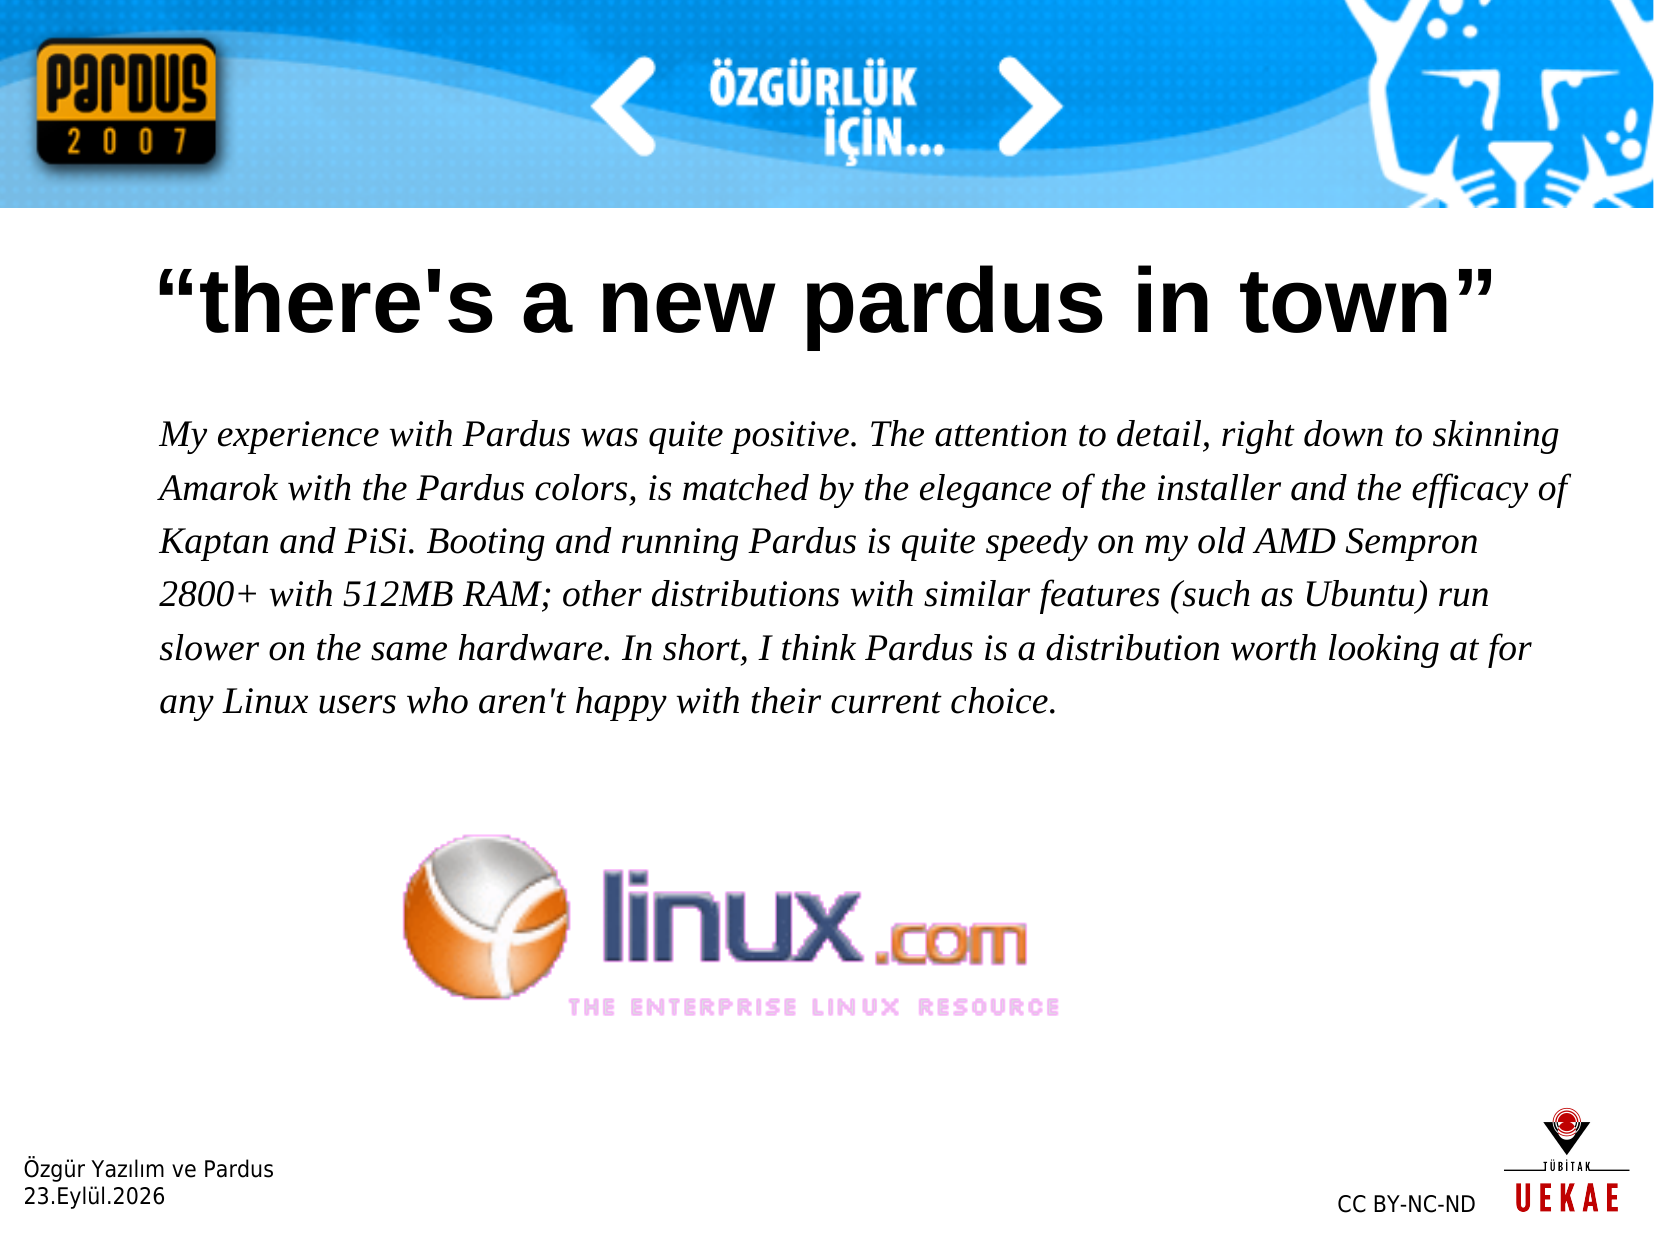

# “there's a new pardus in town”
My experience with Pardus was quite positive. The attention to detail, right down to skinning Amarok with the Pardus colors, is matched by the elegance of the installer and the efficacy of Kaptan and PiSi. Booting and running Pardus is quite speedy on my old AMD Sempron 2800+ with 512MB RAM; other distributions with similar features (such as Ubuntu) run slower on the same hardware. In short, I think Pardus is a distribution worth looking at for any Linux users who aren't happy with their current choice.